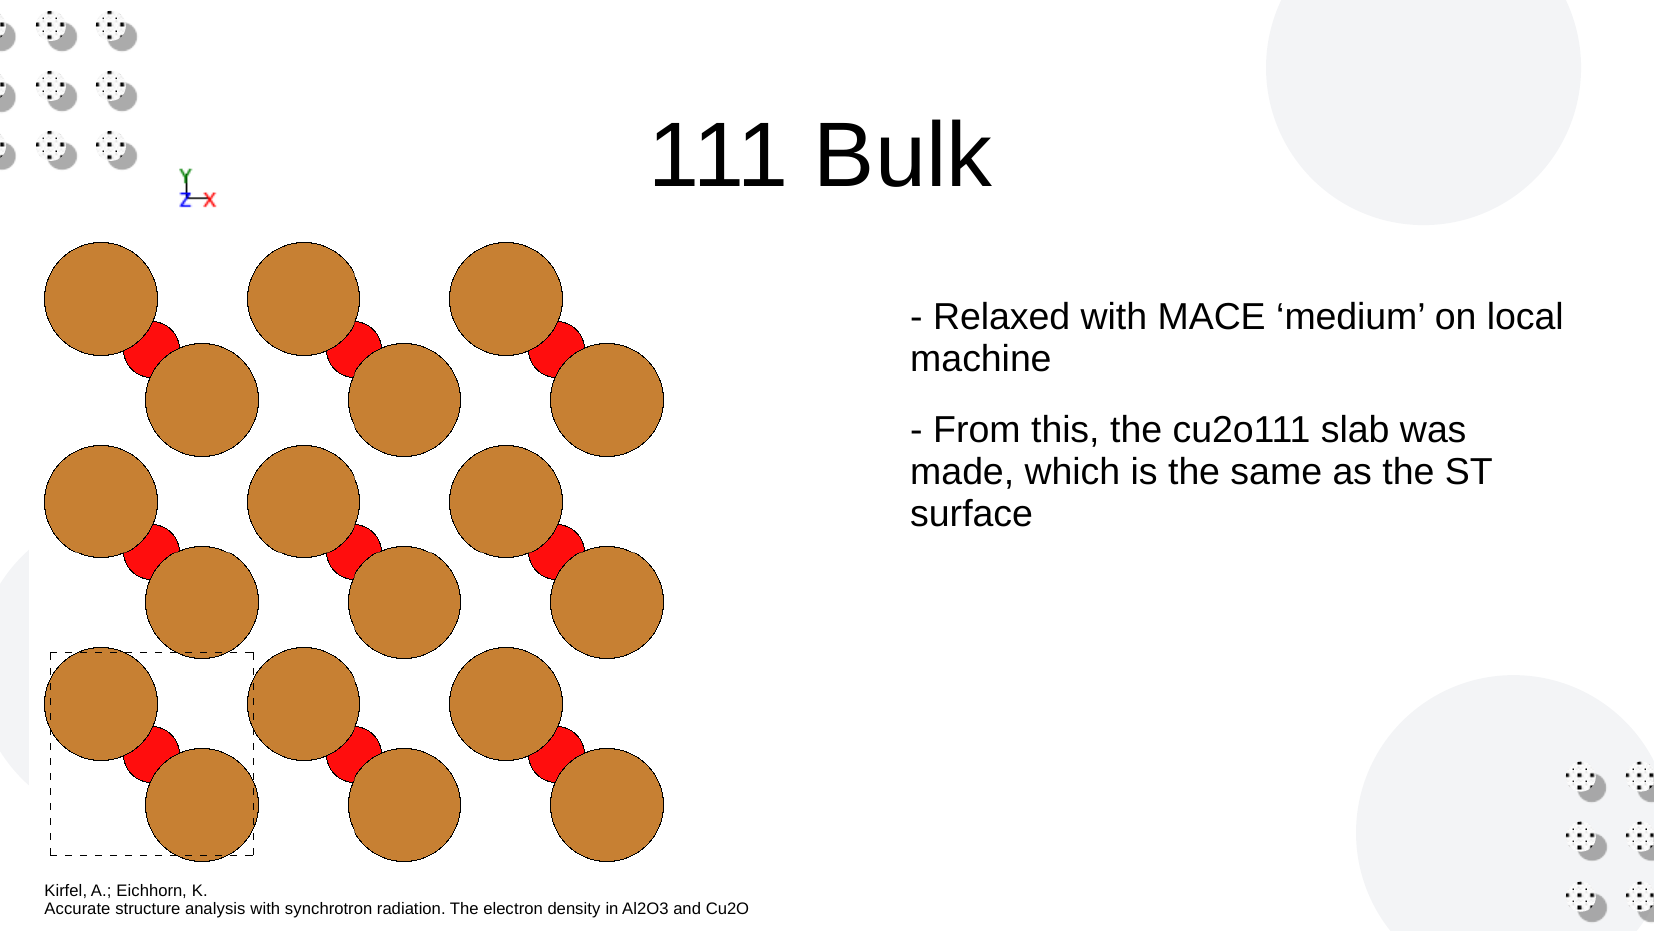

# 111 Bulk
- Relaxed with MACE ‘medium’ on local machine
- From this, the cu2o111 slab was made, which is the same as the ST surface
Kirfel, A.; Eichhorn, K.
Accurate structure analysis with synchrotron radiation. The electron density in Al2O3 and Cu2O